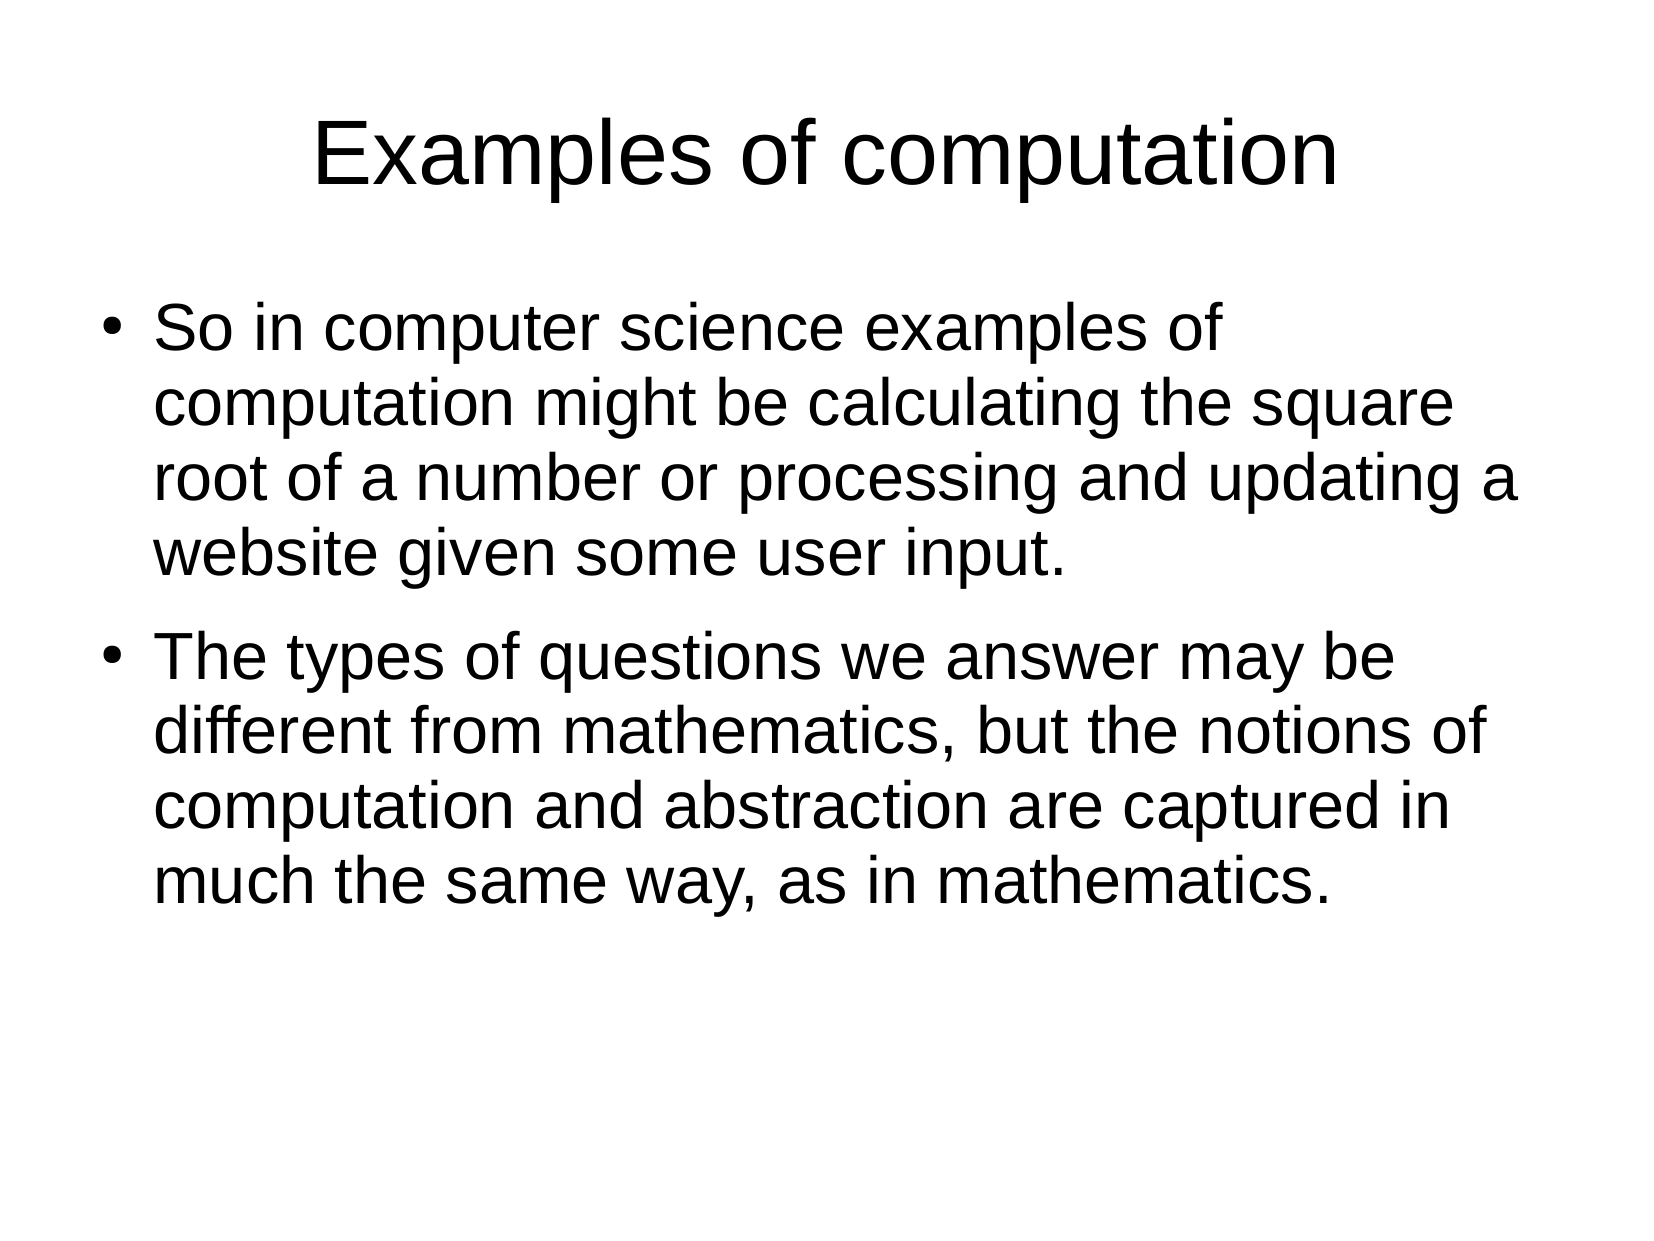

# Examples of computation
So in computer science examples of computation might be calculating the square root of a number or processing and updating a website given some user input.
The types of questions we answer may be different from mathematics, but the notions of computation and abstraction are captured in much the same way, as in mathematics.